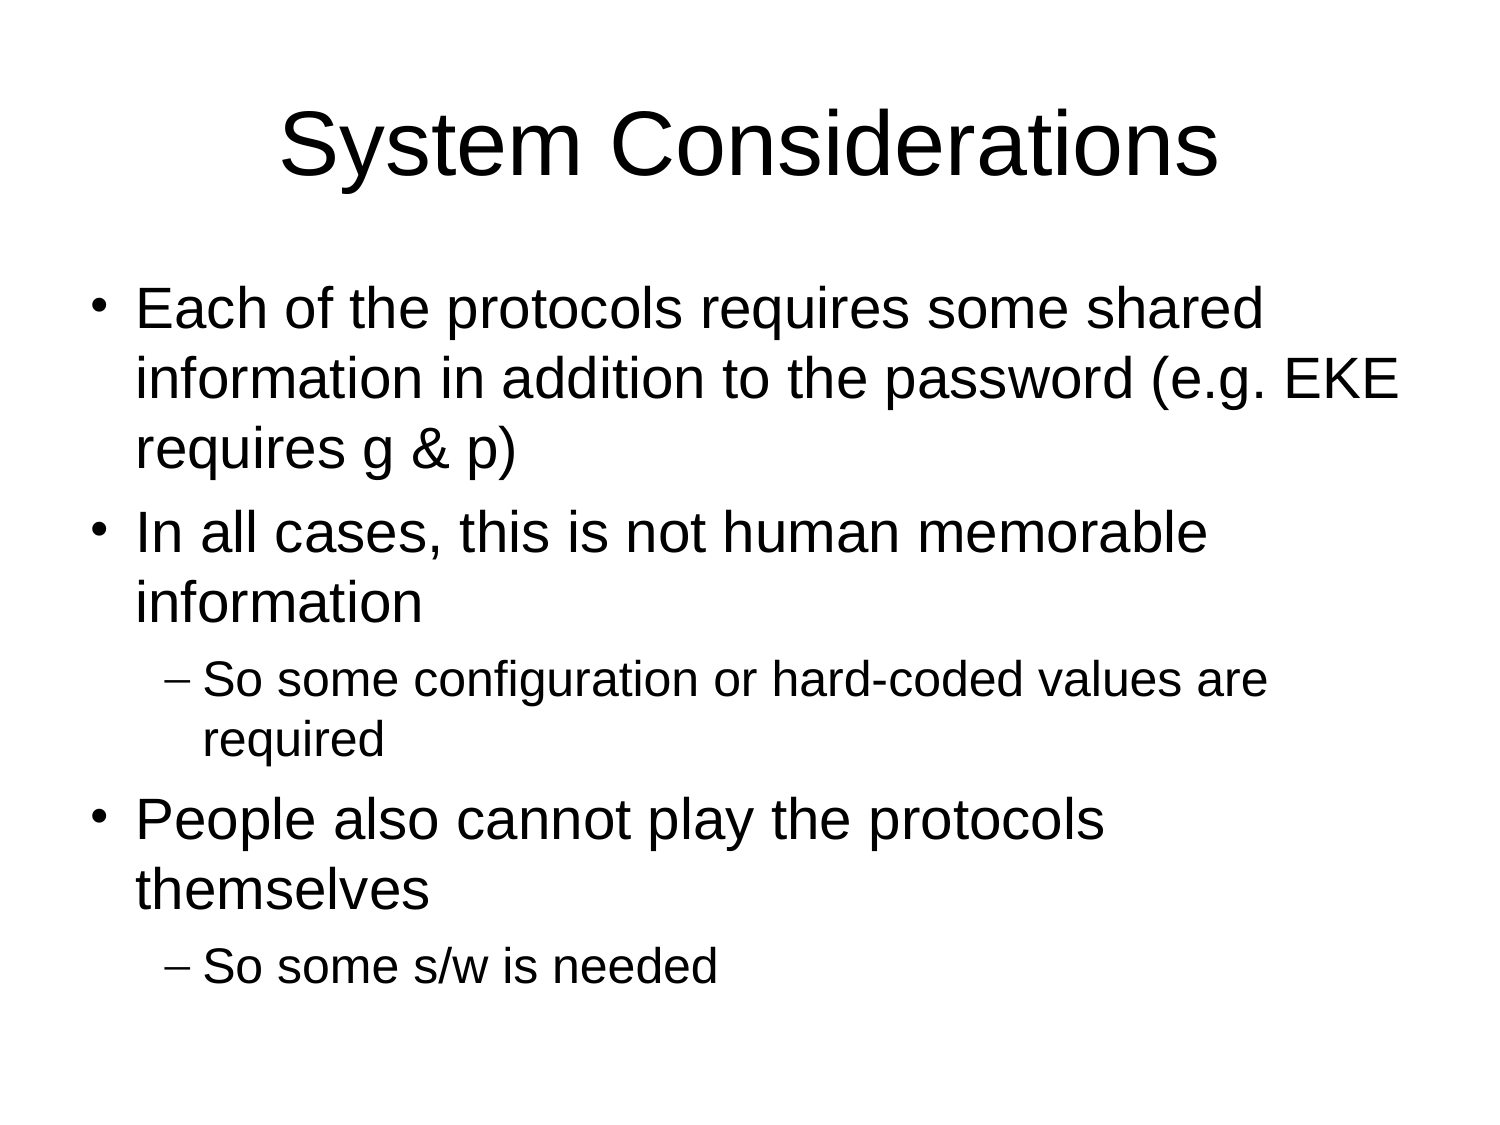

# System Considerations
Each of the protocols requires some shared information in addition to the password (e.g. EKE requires g & p)
In all cases, this is not human memorable information
So some configuration or hard-coded values are required
People also cannot play the protocols themselves
So some s/w is needed